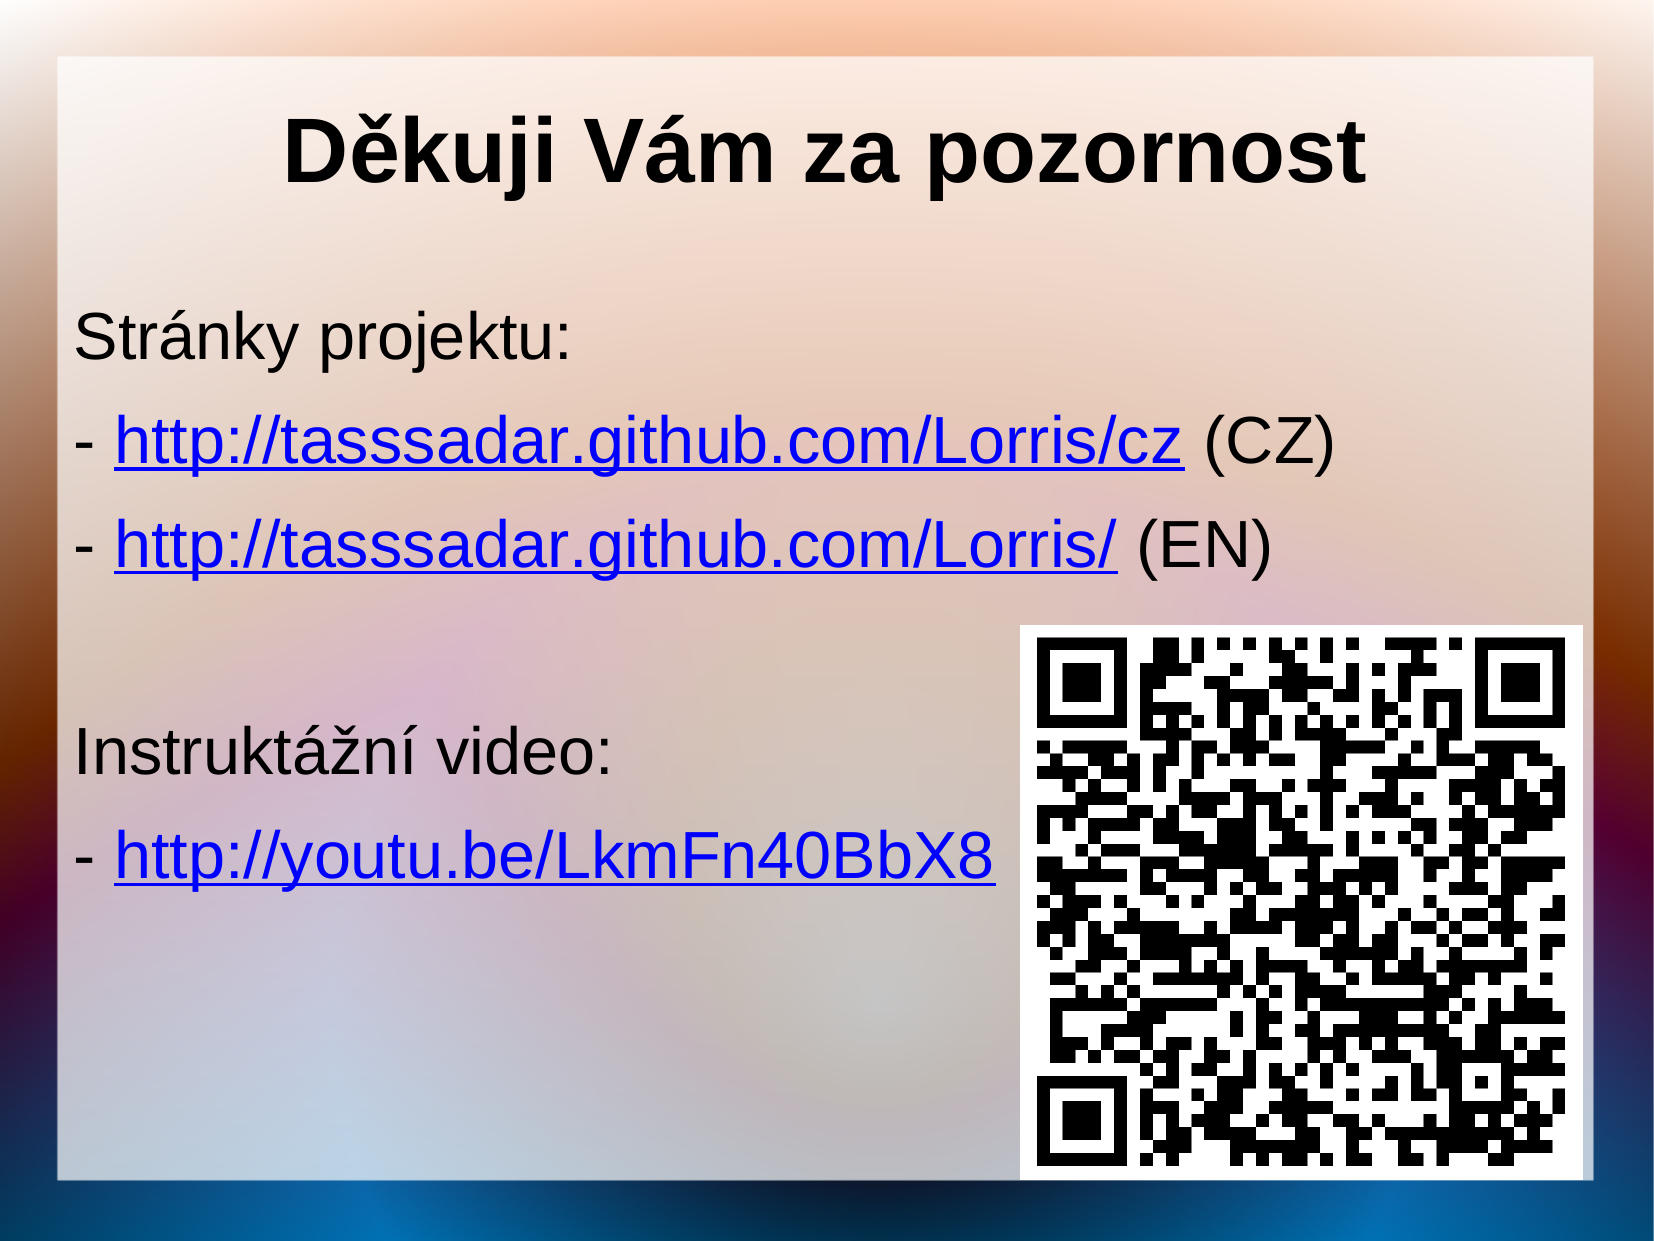

# Děkuji Vám za pozornost
Stránky projektu:
- http://tasssadar.github.com/Lorris/cz (CZ)
- http://tasssadar.github.com/Lorris/ (EN)
Instruktážní video:
- http://youtu.be/LkmFn40BbX8